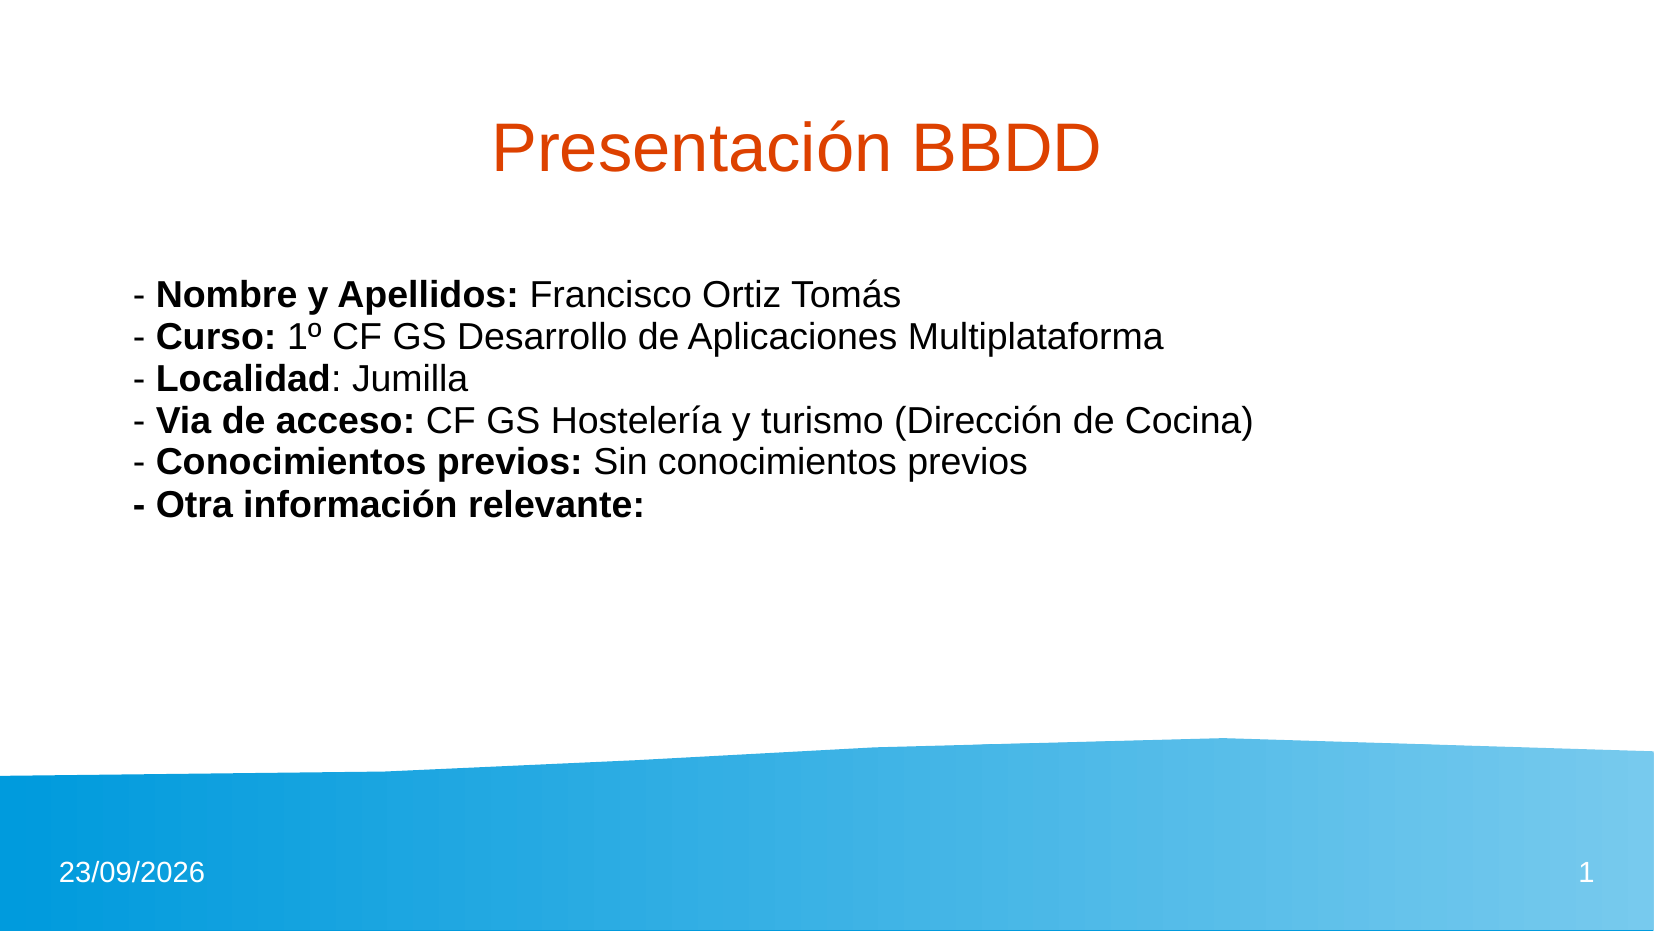

# Presentación BBDD
- Nombre y Apellidos: Francisco Ortiz Tomás
- Curso: 1º CF GS Desarrollo de Aplicaciones Multiplataforma
- Localidad: Jumilla
- Via de acceso: CF GS Hostelería y turismo (Dirección de Cocina)
- Conocimientos previos: Sin conocimientos previos
- Otra información relevante: